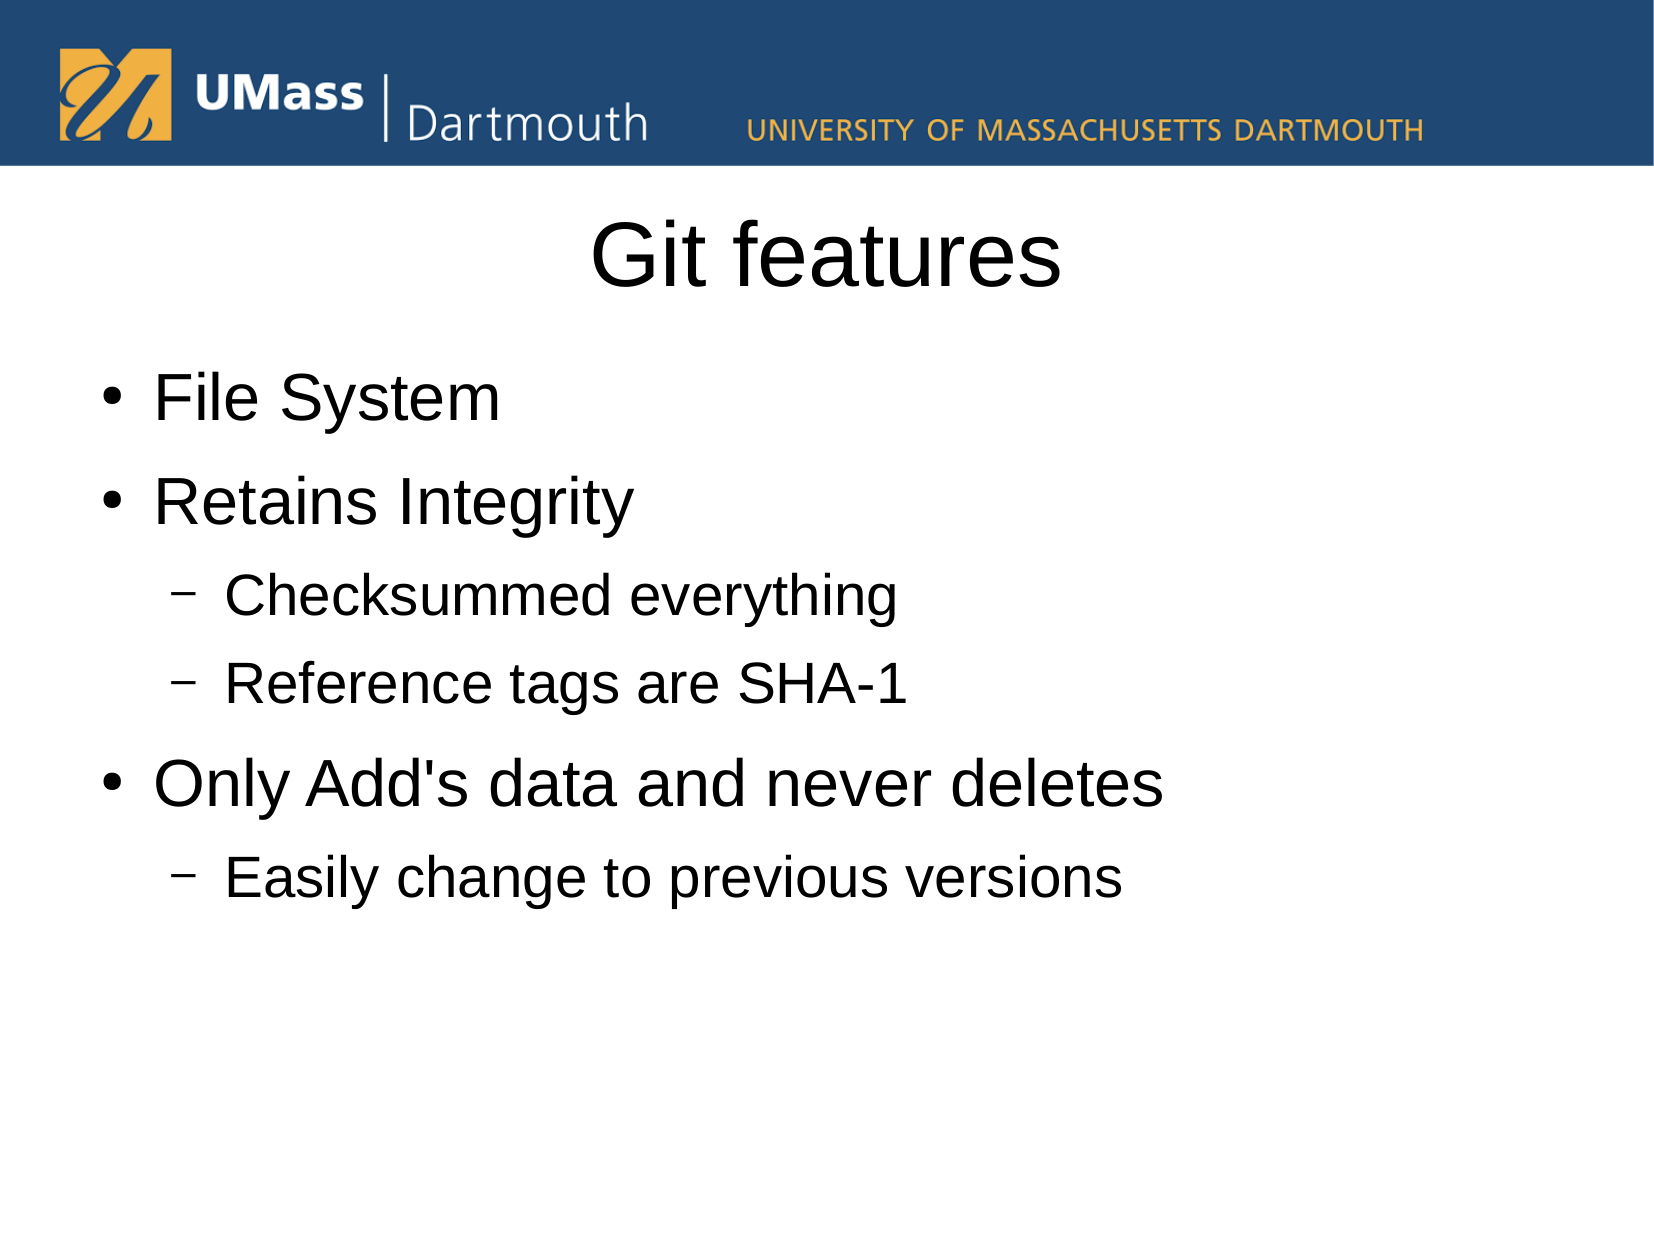

# Git features
File System
Retains Integrity
Checksummed everything
Reference tags are SHA-1
Only Add's data and never deletes
Easily change to previous versions